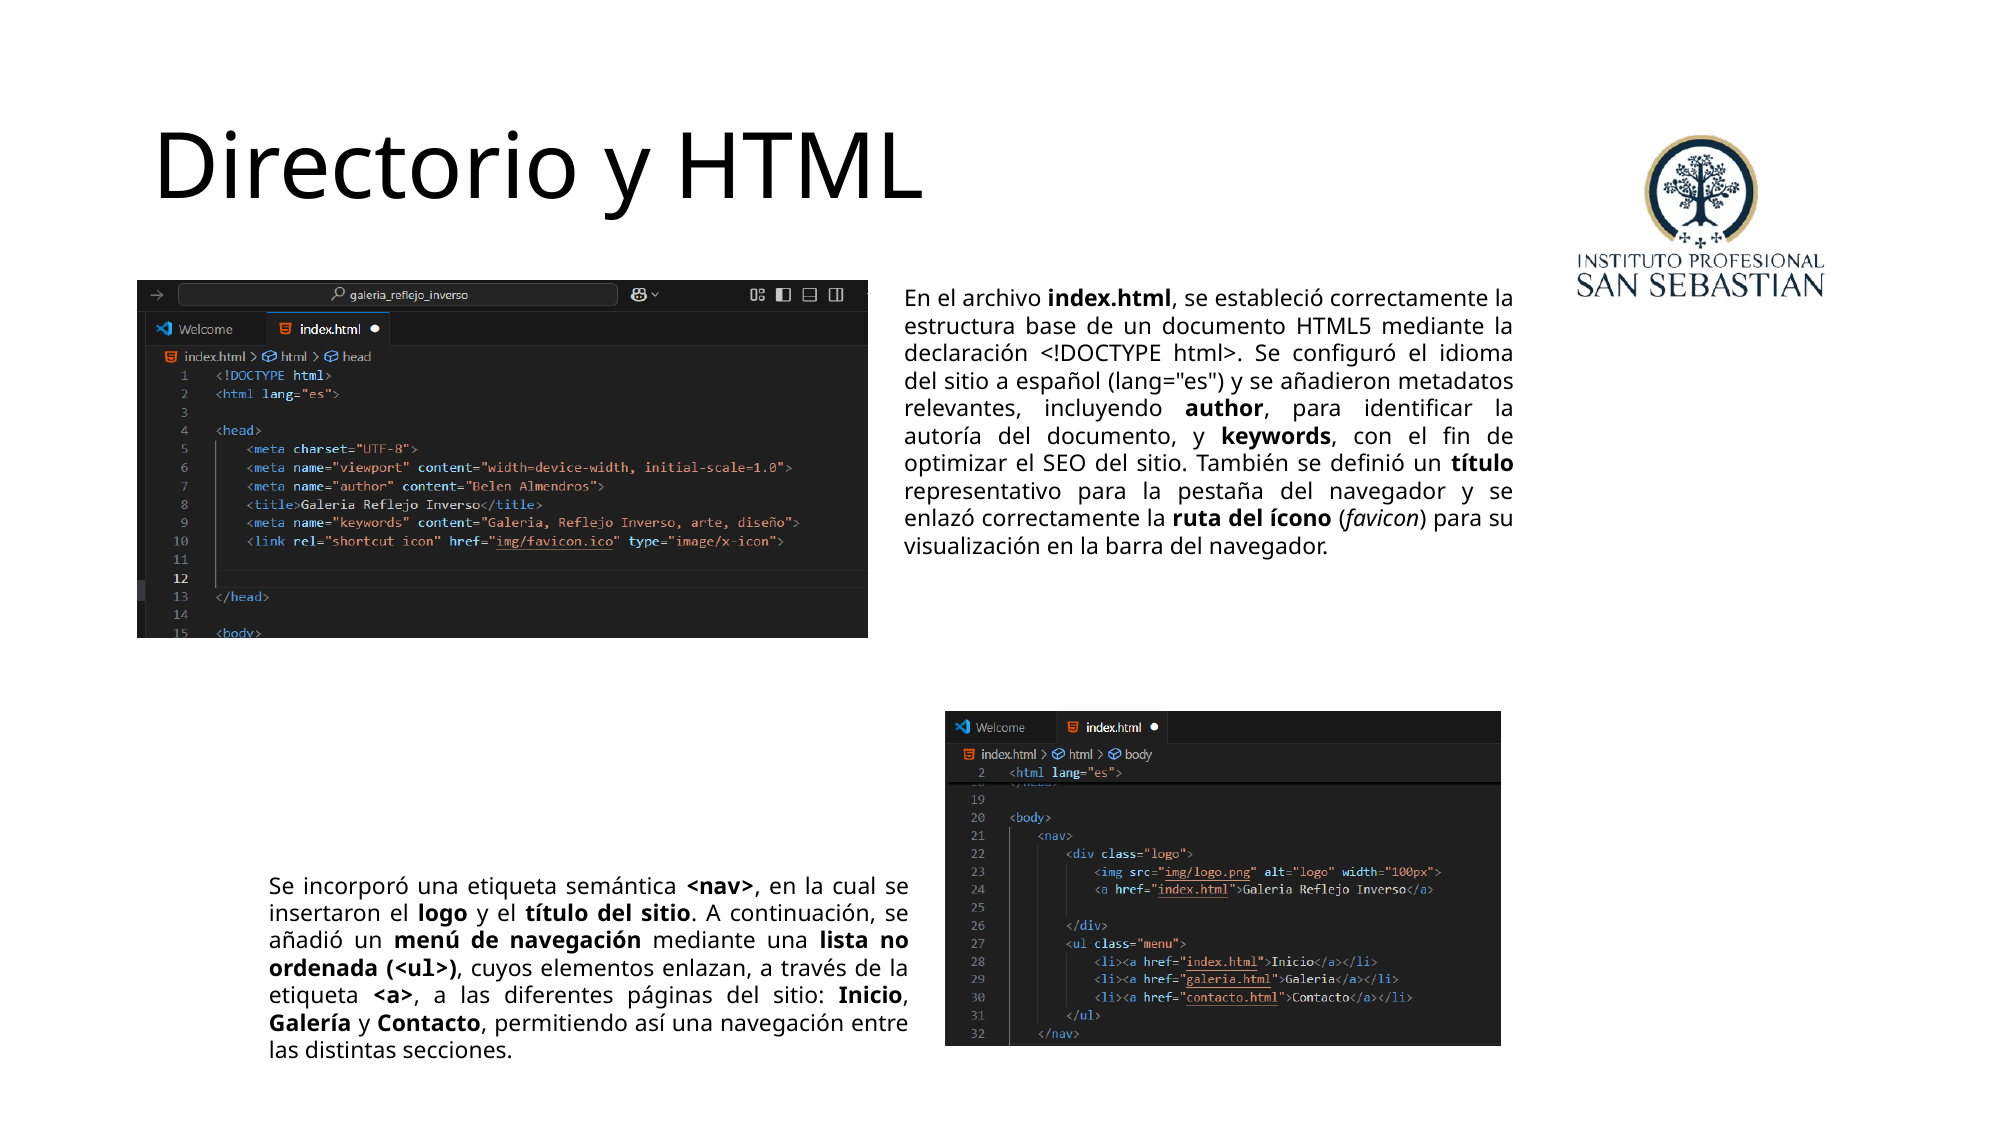

# Directorio y HTML
En el archivo index.html, se estableció correctamente la estructura base de un documento HTML5 mediante la declaración <!DOCTYPE html>. Se configuró el idioma del sitio a español (lang="es") y se añadieron metadatos relevantes, incluyendo author, para identificar la autoría del documento, y keywords, con el fin de optimizar el SEO del sitio. También se definió un título representativo para la pestaña del navegador y se enlazó correctamente la ruta del ícono (favicon) para su visualización en la barra del navegador.
Se incorporó una etiqueta semántica <nav>, en la cual se insertaron el logo y el título del sitio. A continuación, se añadió un menú de navegación mediante una lista no ordenada (<ul>), cuyos elementos enlazan, a través de la etiqueta <a>, a las diferentes páginas del sitio: Inicio, Galería y Contacto, permitiendo así una navegación entre las distintas secciones.